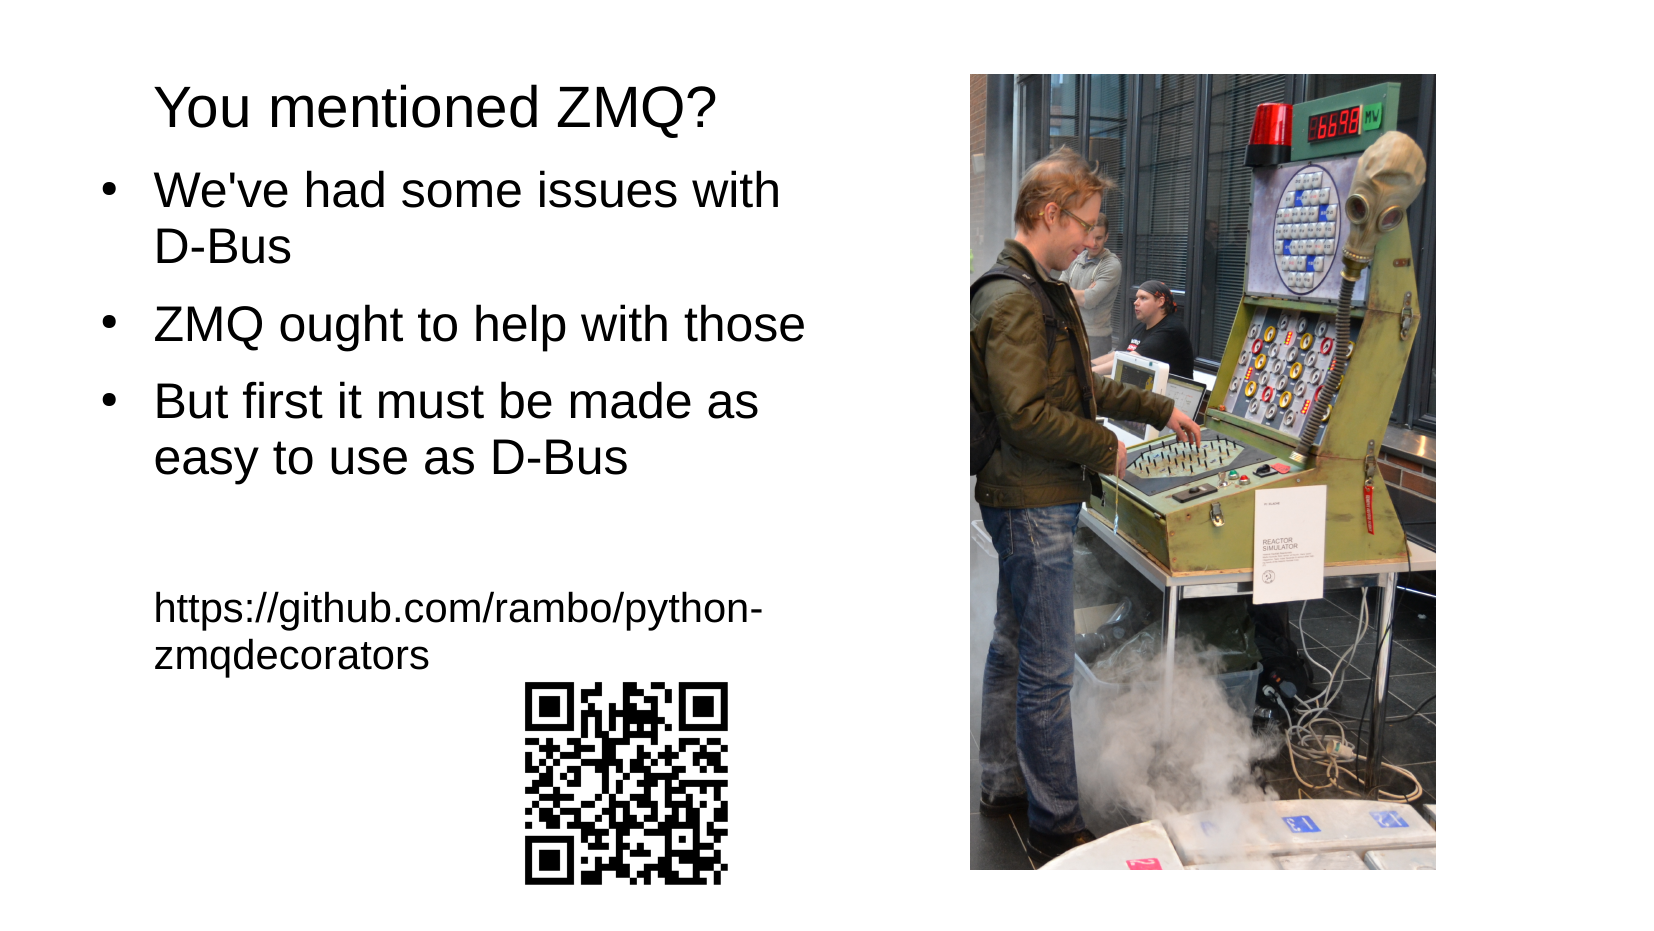

# You mentioned ZMQ?
We've had some issues with D-Bus
ZMQ ought to help with those
But first it must be made as easy to use as D-Bus
https://github.com/rambo/python-zmqdecorators